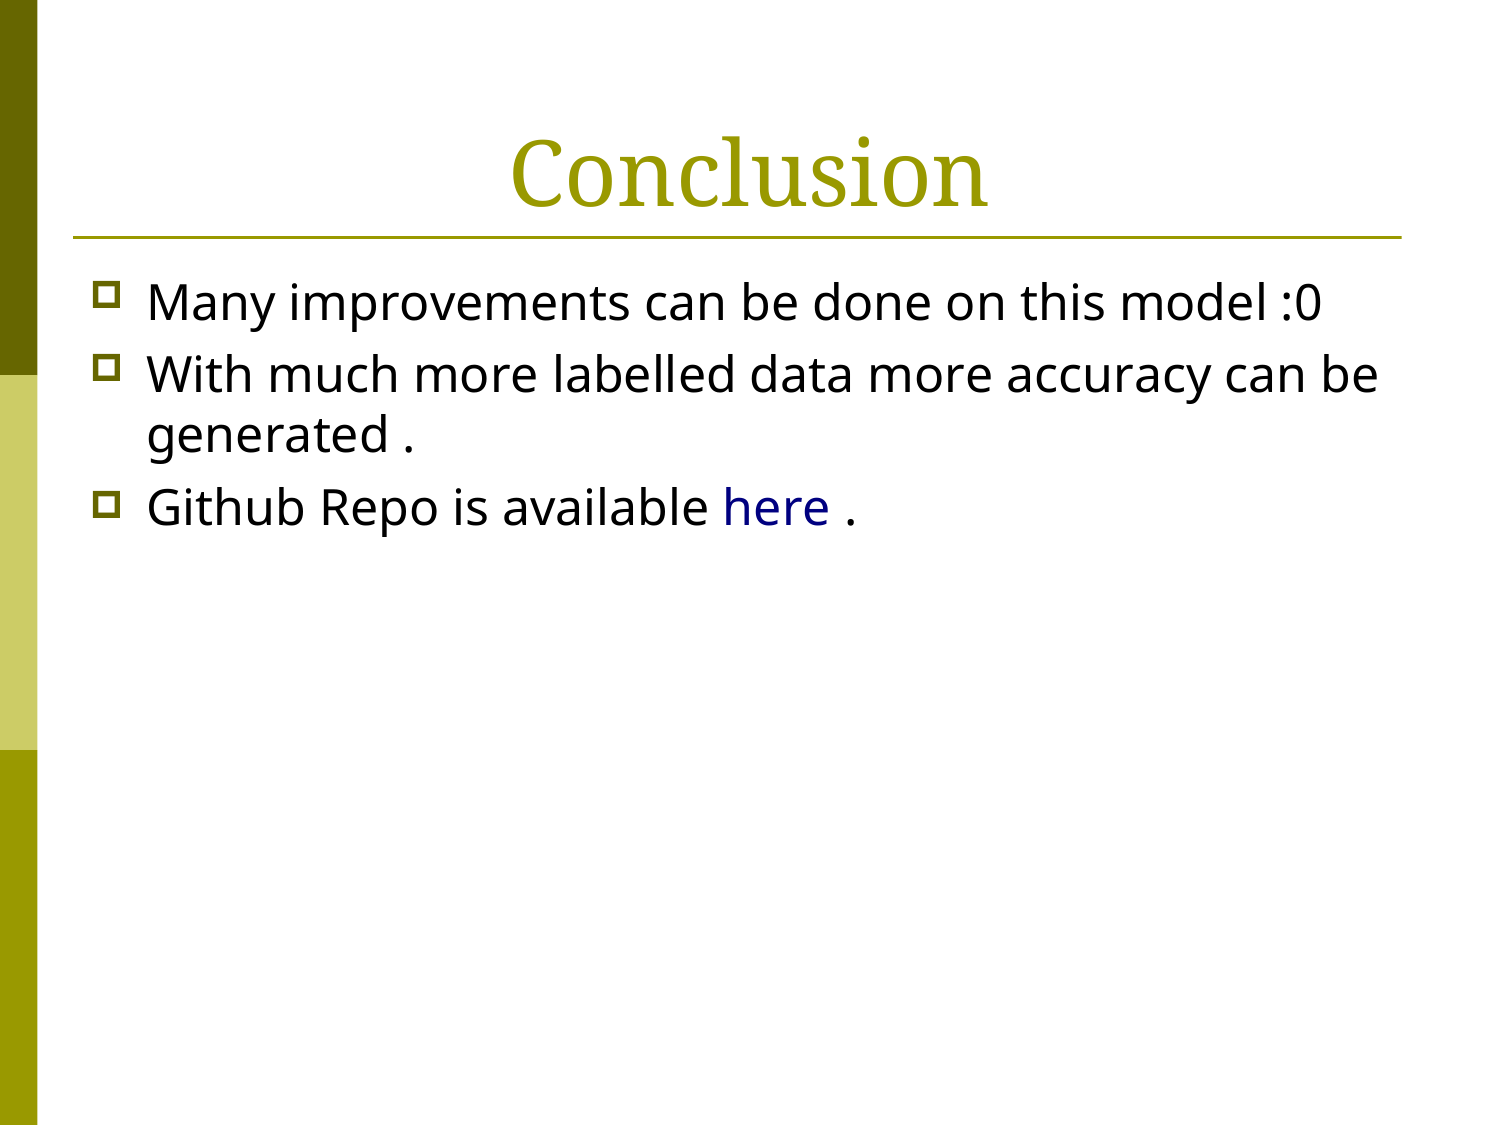

# Conclusion
Many improvements can be done on this model :0
With much more labelled data more accuracy can be generated .
Github Repo is available here .